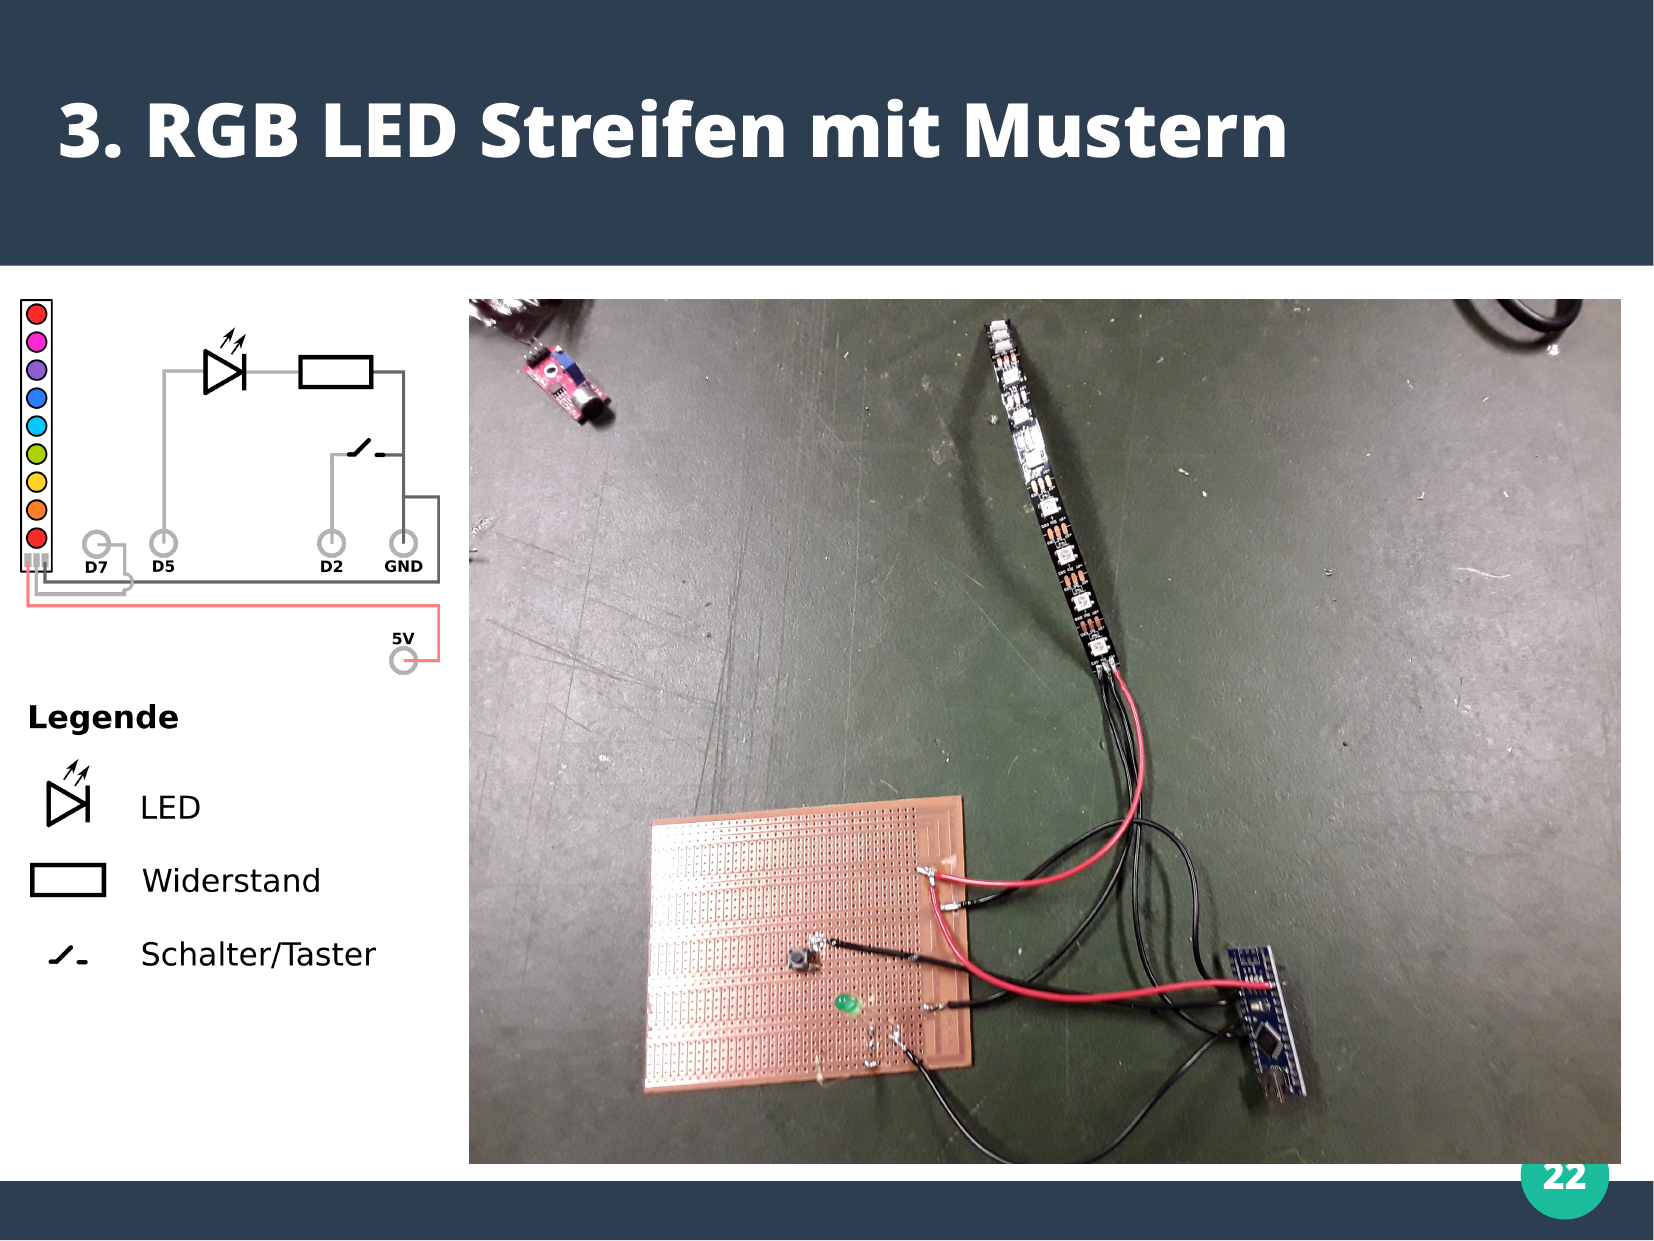

# 3. RGB LED Streifen mit Mustern
22